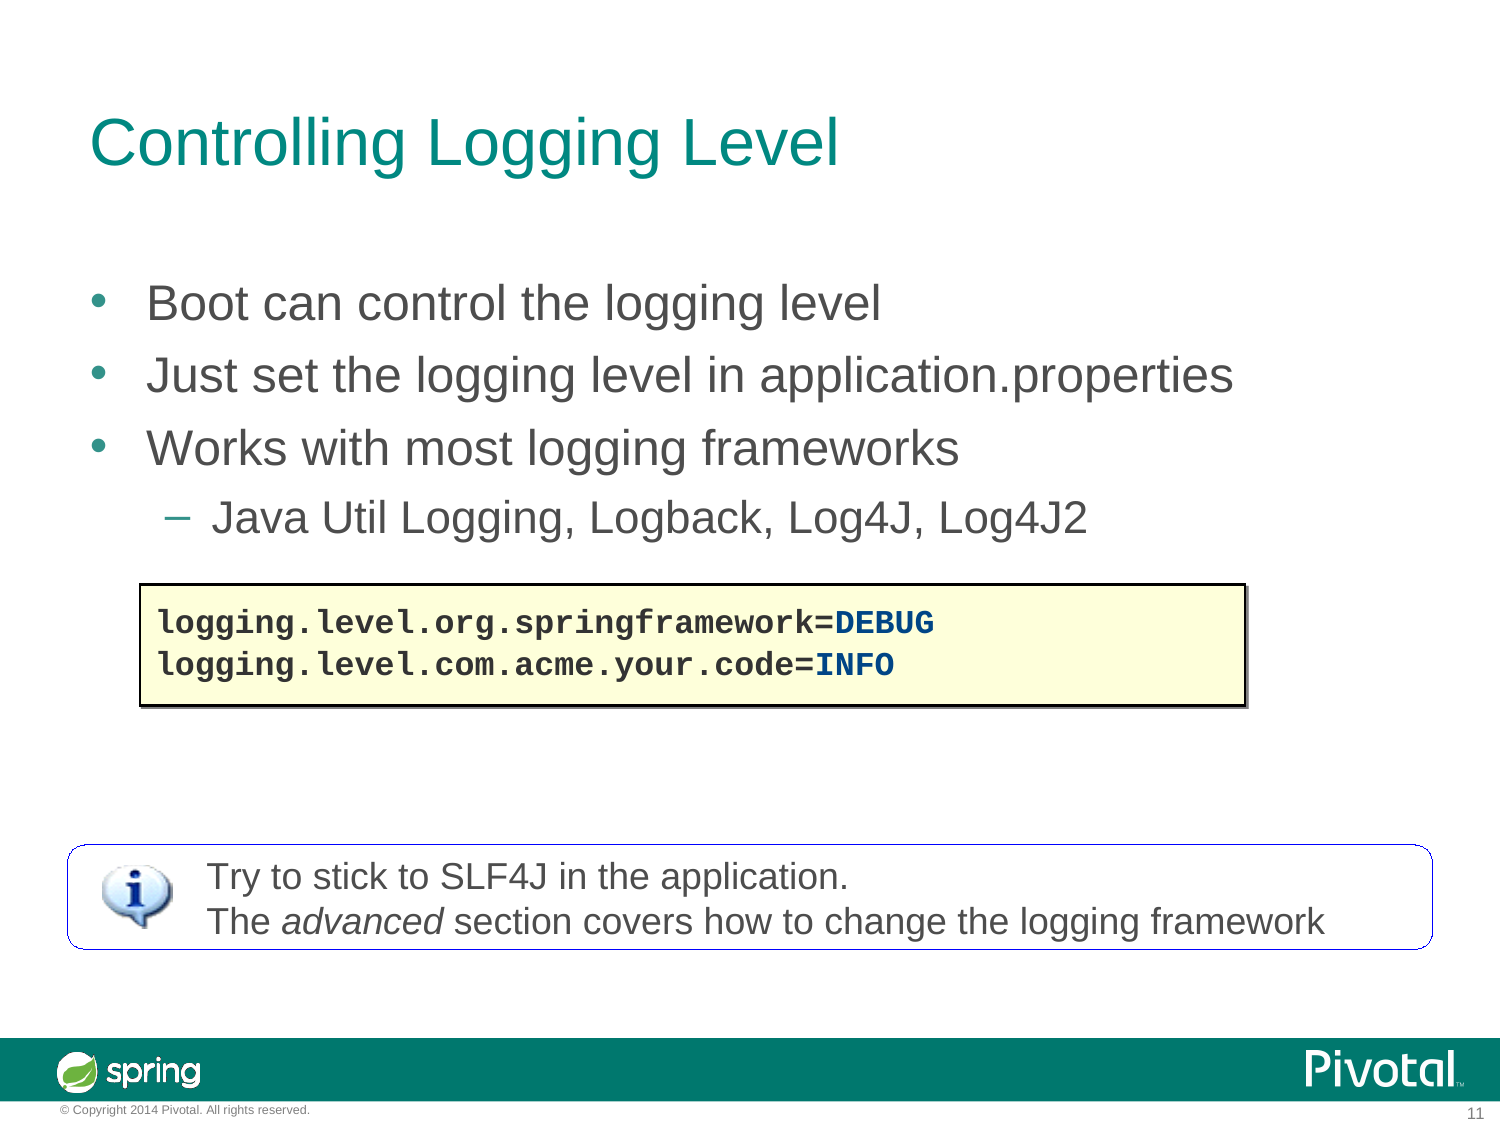

# Controlling Logging Level
Boot can control the logging level
Just set the logging level in application.properties
Works with most logging frameworks
Java Util Logging, Logback, Log4J, Log4J2
logging.level.org.springframework=DEBUG
logging.level.com.acme.your.code=INFO
Try to stick to SLF4J in the application.
The advanced section covers how to change the logging framework